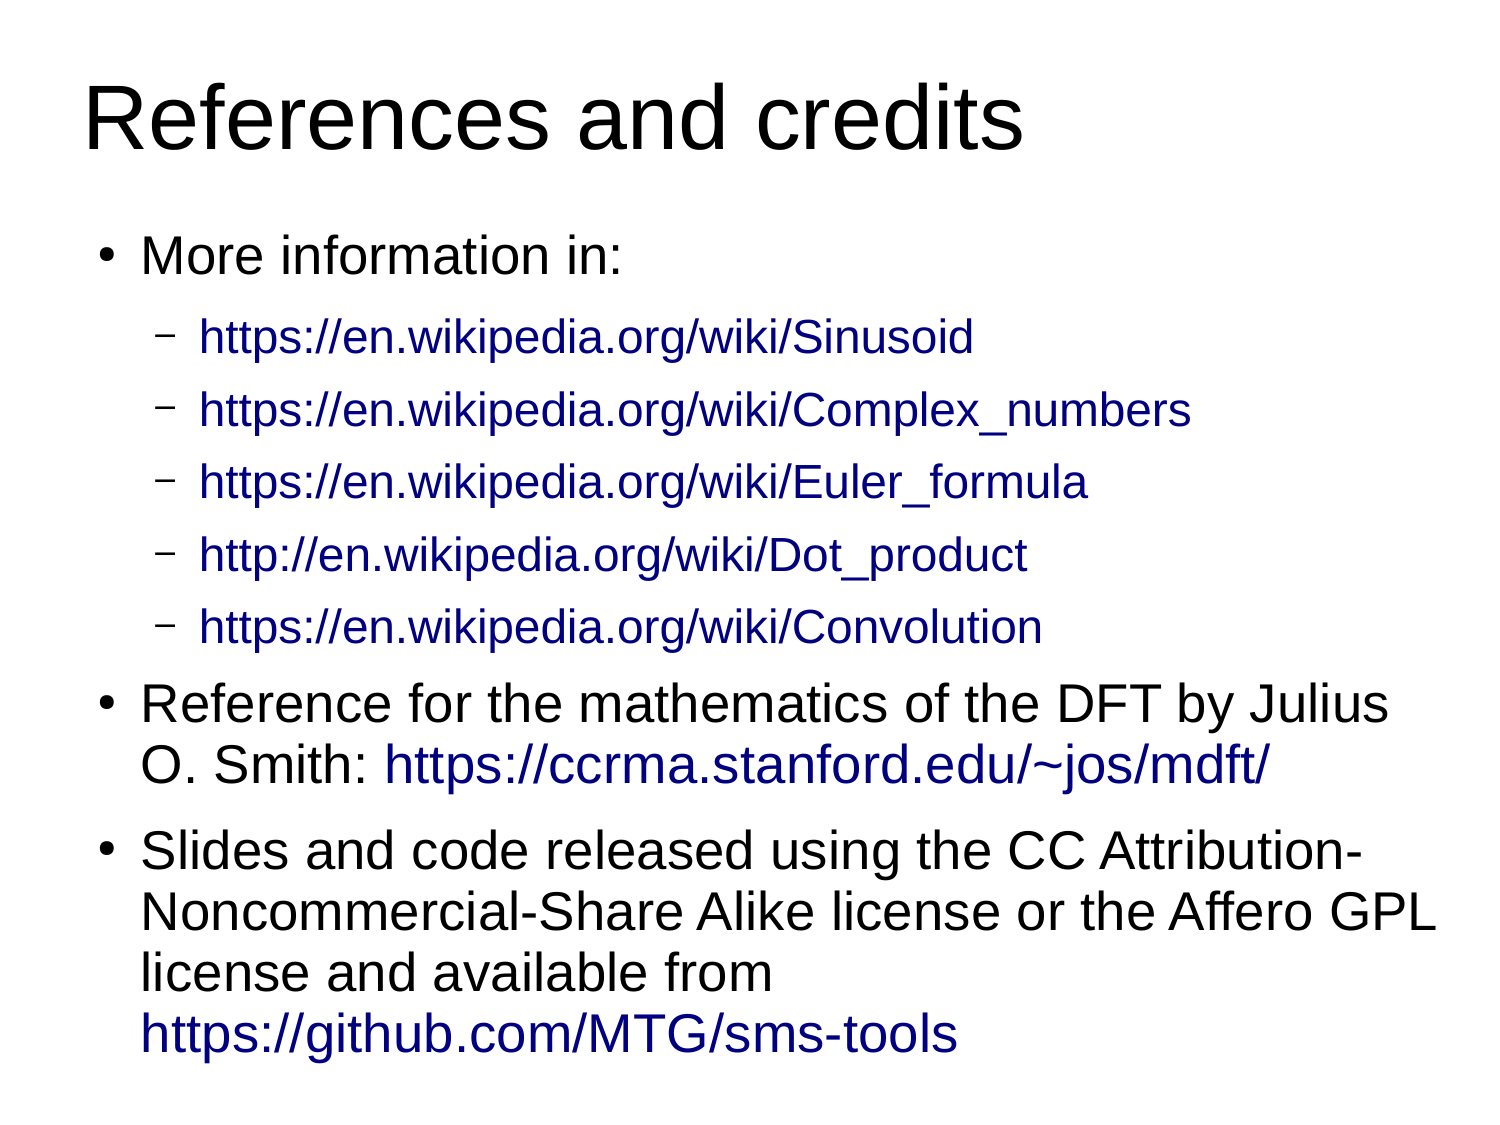

# References and credits
More information in:
https://en.wikipedia.org/wiki/Sinusoid
https://en.wikipedia.org/wiki/Complex_numbers
https://en.wikipedia.org/wiki/Euler_formula
http://en.wikipedia.org/wiki/Dot_product
https://en.wikipedia.org/wiki/Convolution
Reference for the mathematics of the DFT by Julius O. Smith: https://ccrma.stanford.edu/~jos/mdft/
Slides and code released using the CC Attribution-Noncommercial-Share Alike license or the Affero GPL license and available from https://github.com/MTG/sms-tools